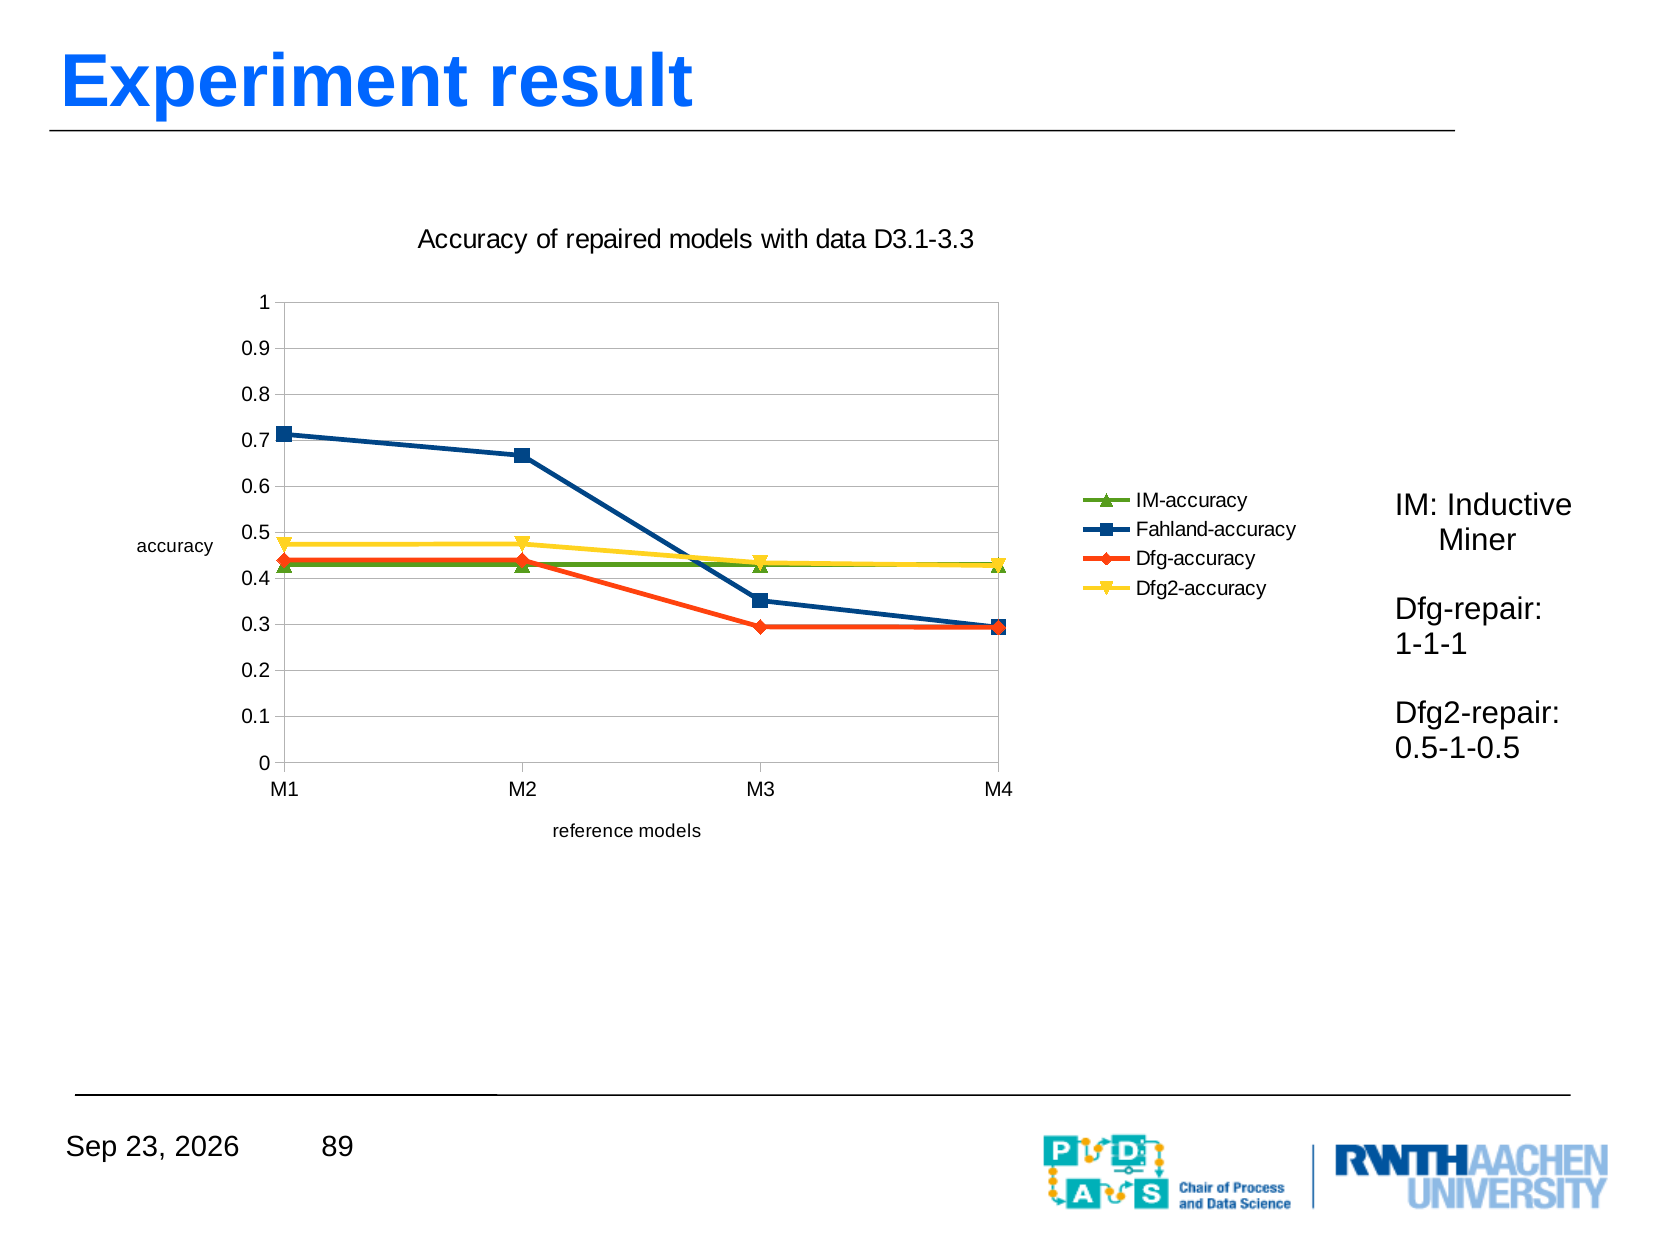

# Experiment result
### Chart: Accuracy of repaired models with data D3.1-3.3
| Category | IM-accuracy | Fahland-accuracy | Dfg-accuracy | Dfg2-accuracy |
|---|---|---|---|---|
| M1 | 0.43 | 0.713 | 0.44 | 0.474 |
| M2 | 0.43 | 0.667 | 0.44 | 0.475 |
| M3 | 0.43 | 0.352 | 0.295 | 0.434 |
| M4 | 0.43 | 0.294 | 0.294 | 0.428 |IM: Inductive Miner
Dfg-repair:
1-1-1
Dfg2-repair:
0.5-1-0.5